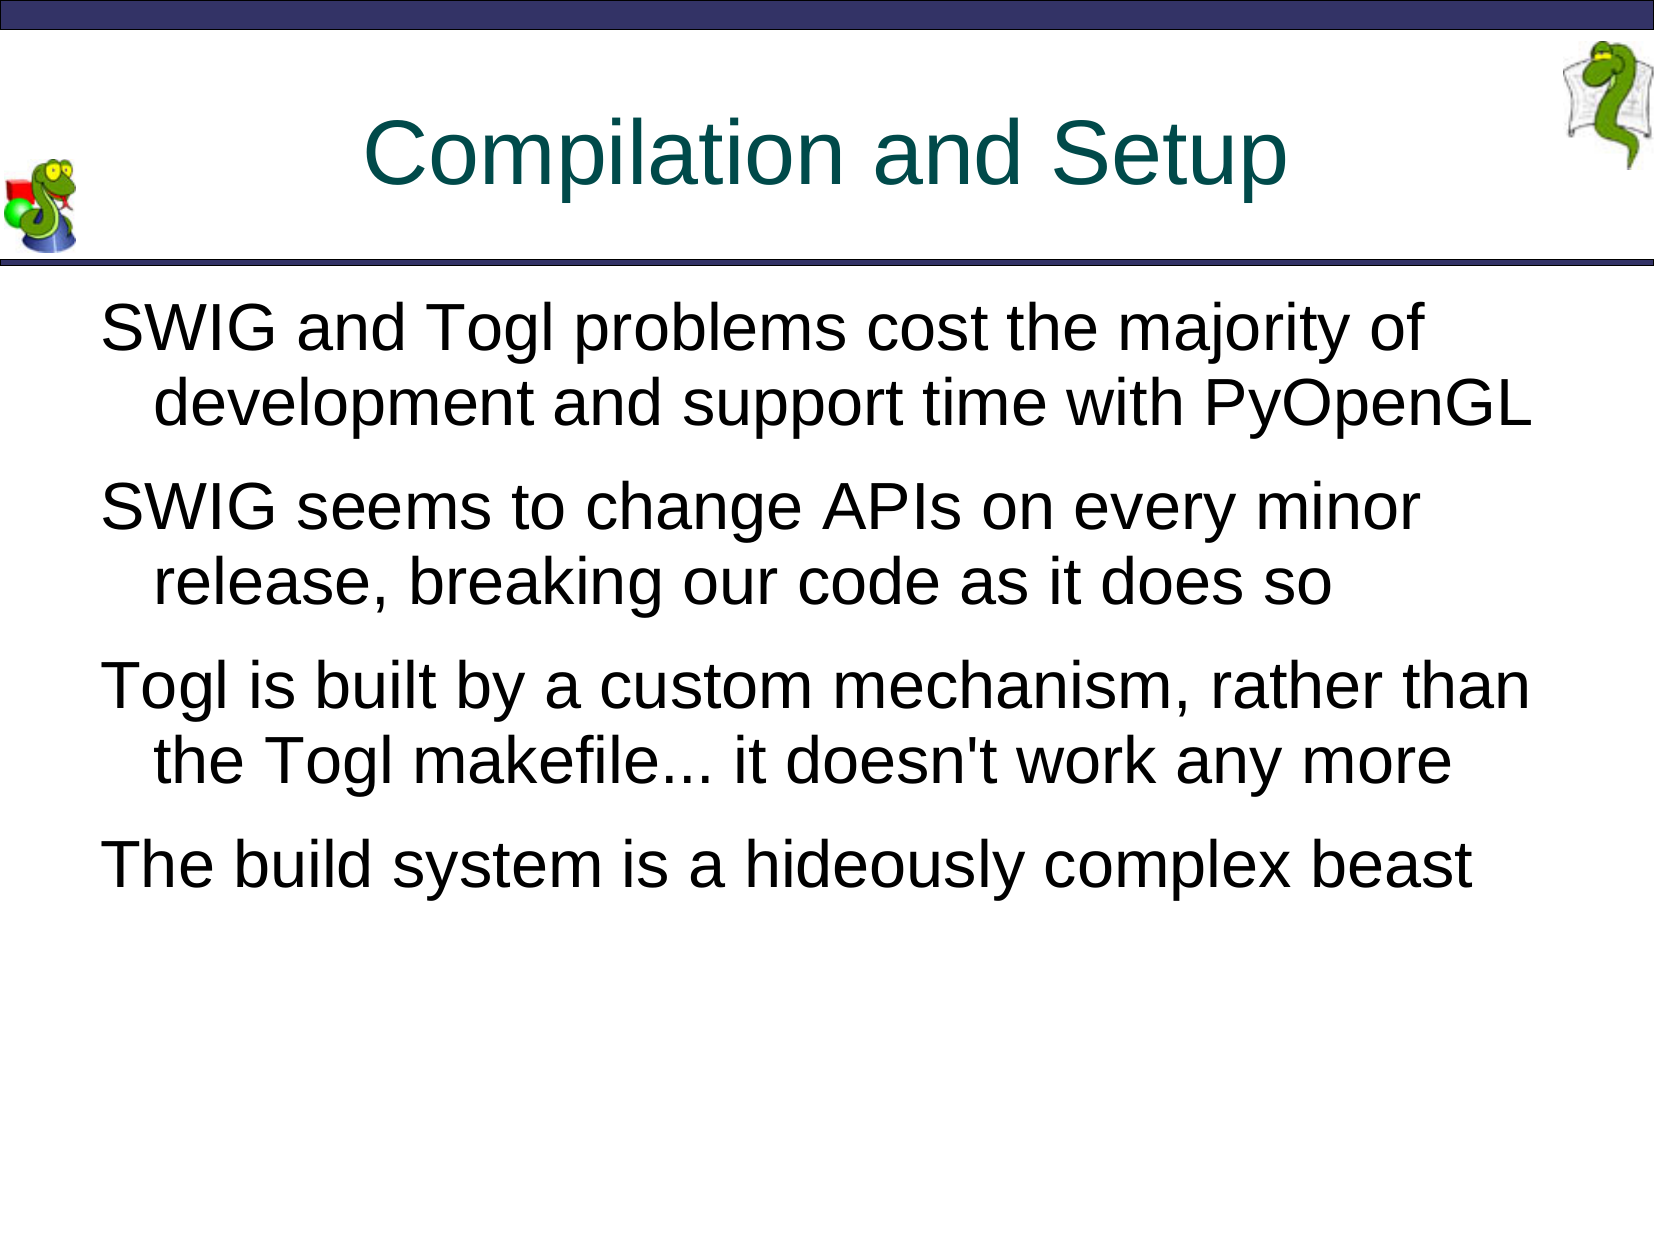

# Compilation and Setup
SWIG and Togl problems cost the majority of development and support time with PyOpenGL
SWIG seems to change APIs on every minor release, breaking our code as it does so
Togl is built by a custom mechanism, rather than the Togl makefile... it doesn't work any more
The build system is a hideously complex beast